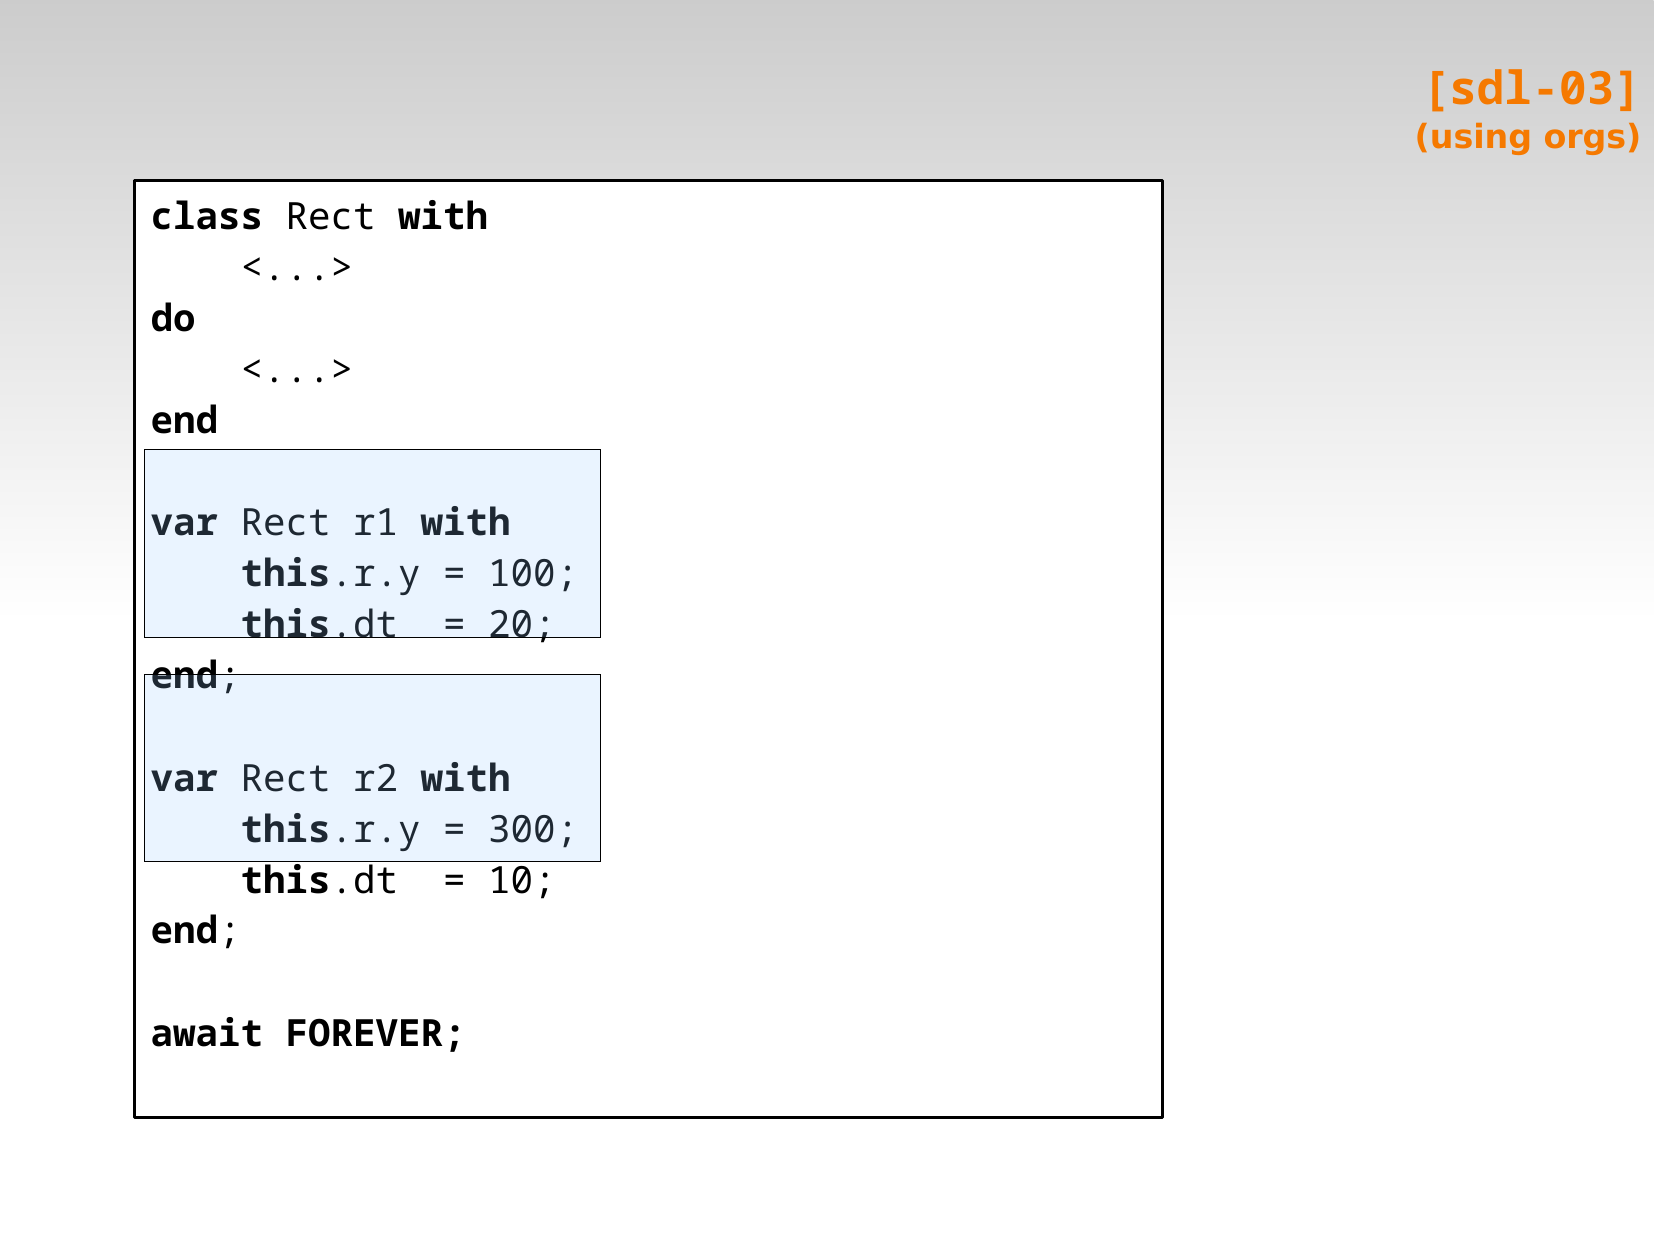

# [sdl-03] (using orgs)
class Rect with
 <...>
do
 <...>
end
var Rect r1 with
 this.r.y = 100;
 this.dt = 20;
end;
var Rect r2 with
 this.r.y = 300;
 this.dt = 10;
end;
await FOREVER;